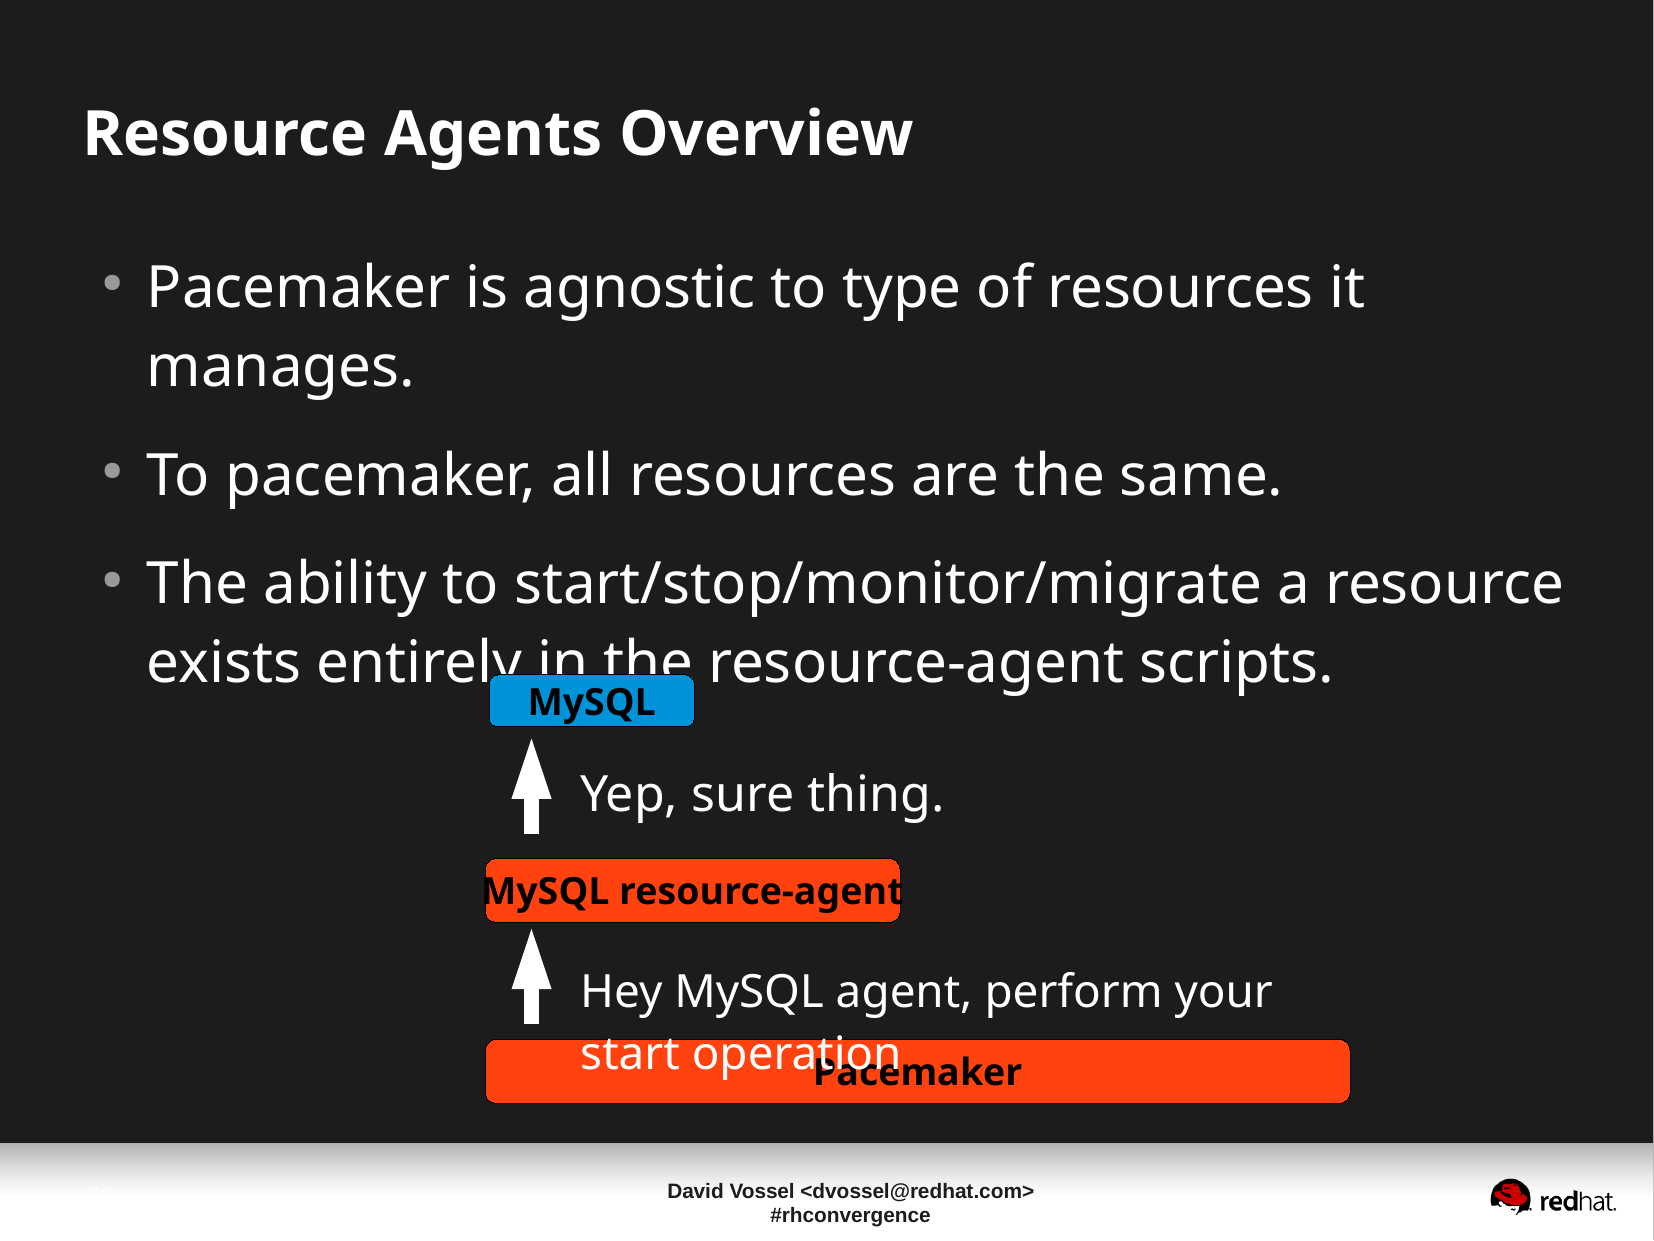

# Resource Agents Overview
Pacemaker is agnostic to type of resources it manages.
To pacemaker, all resources are the same.
The ability to start/stop/monitor/migrate a resource exists entirely in the resource-agent scripts.
MySQL
Yep, sure thing.
MySQL resource-agent
Hey MySQL agent, perform your start operation
Pacemaker